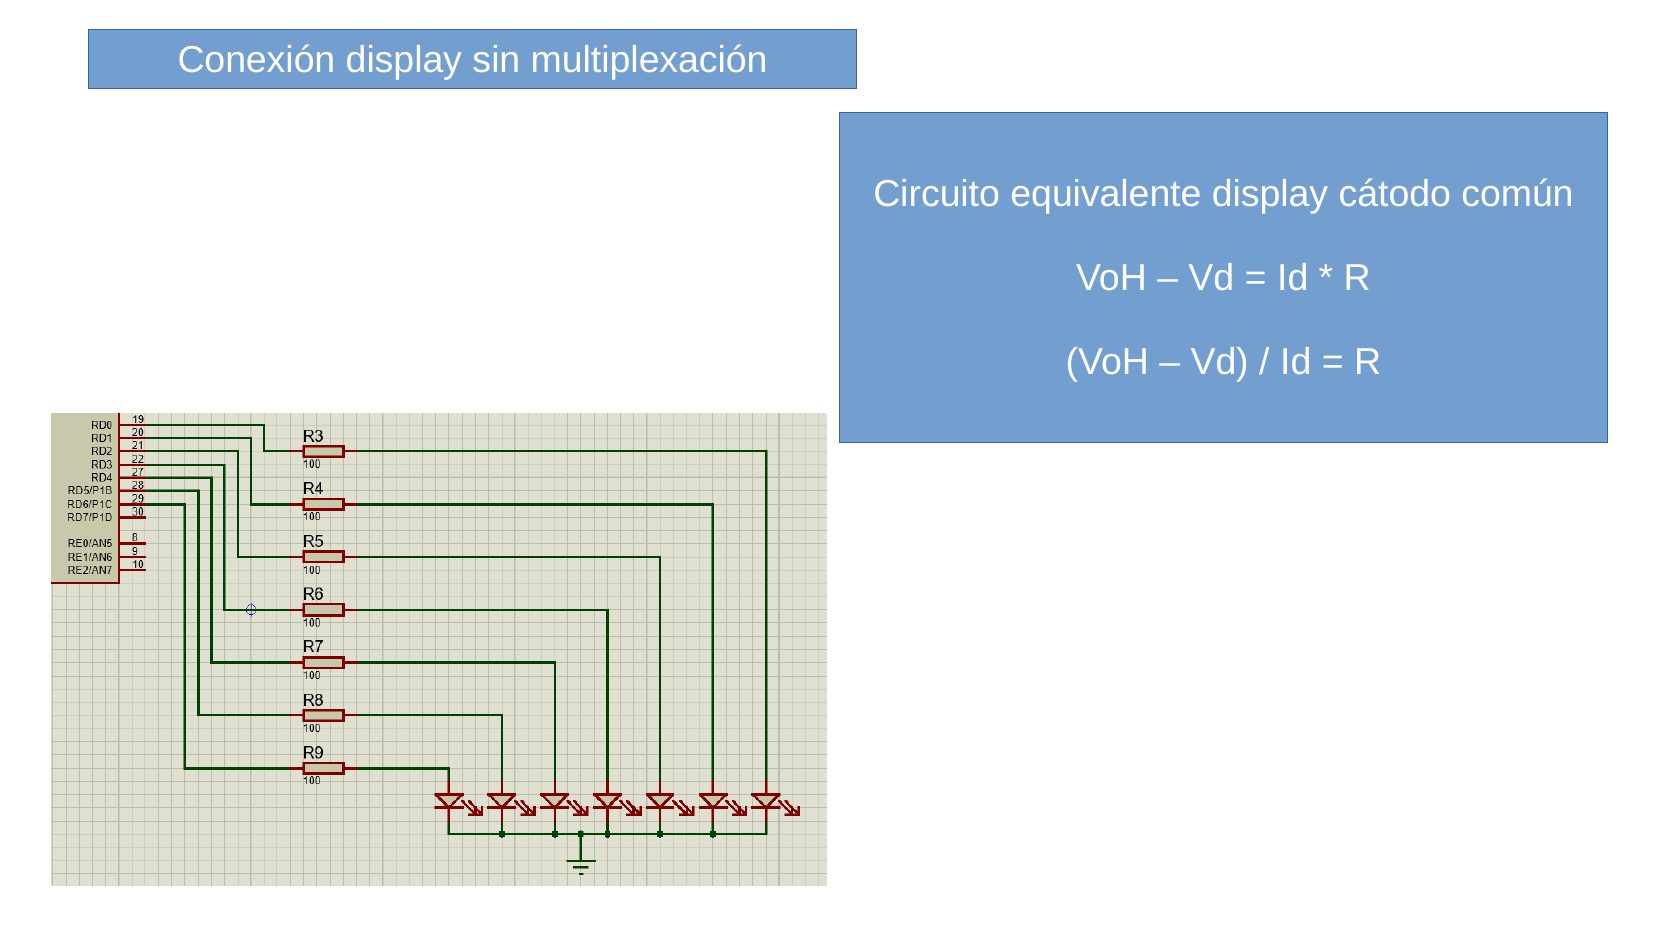

Conexión display sin multiplexación
Circuito equivalente display cátodo común
VoH – Vd = Id * R
(VoH – Vd) / Id = R